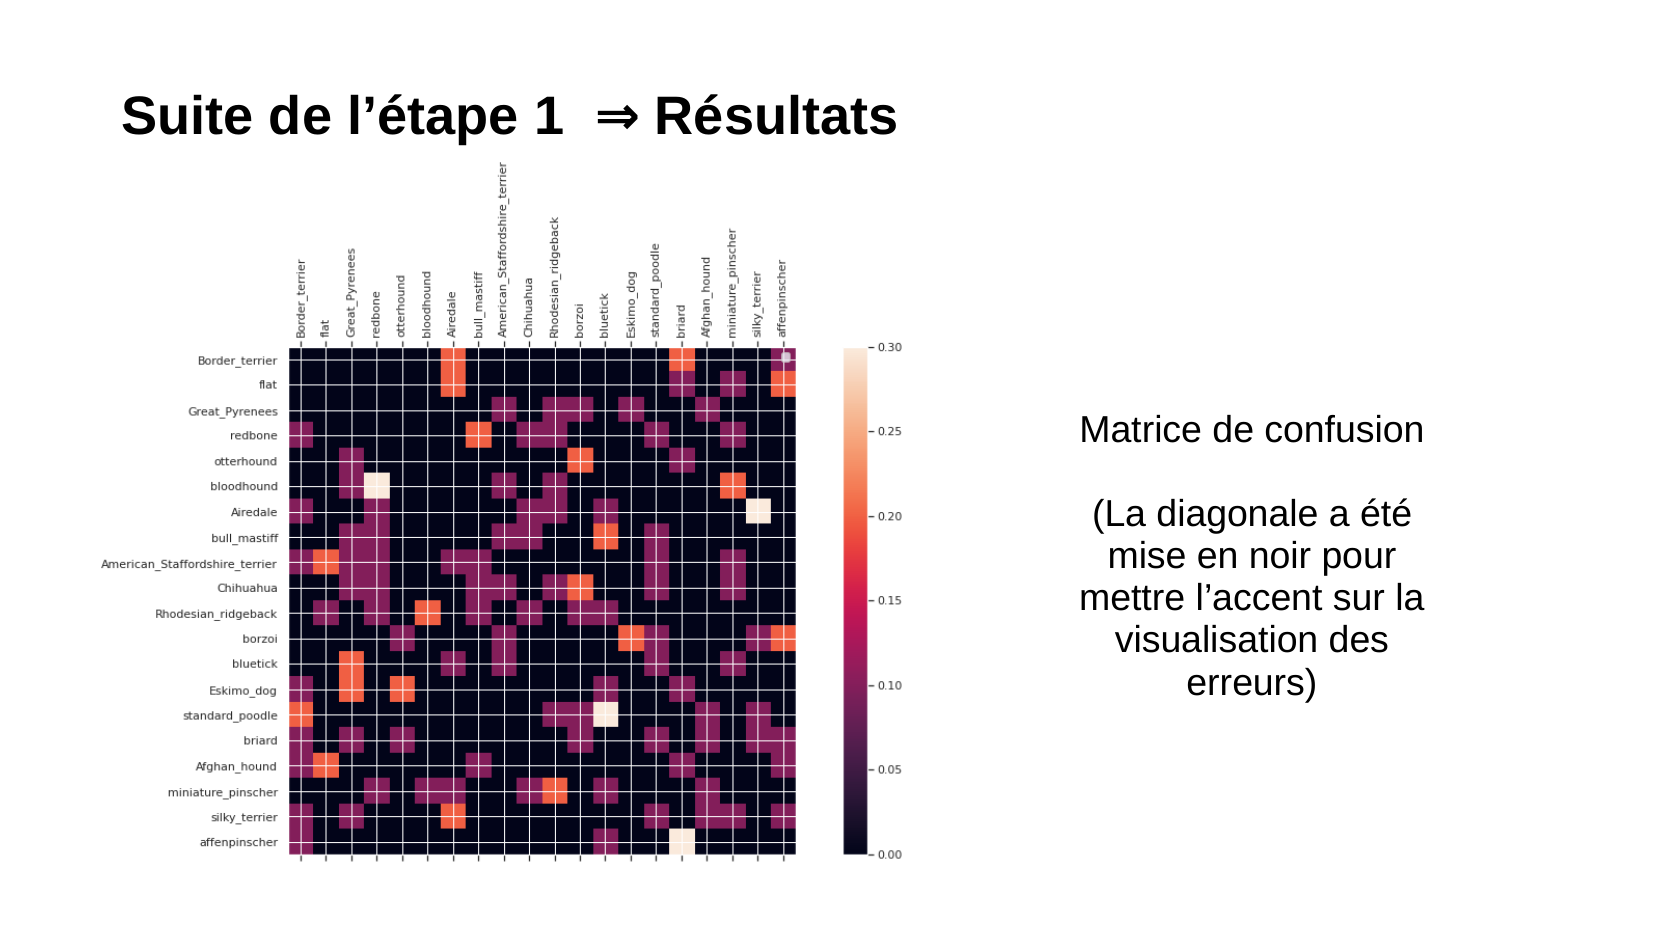

Suite de l’étape 1 ⇒ Résultats
Matrice de confusion
(La diagonale a été mise en noir pour mettre l’accent sur la visualisation des erreurs)